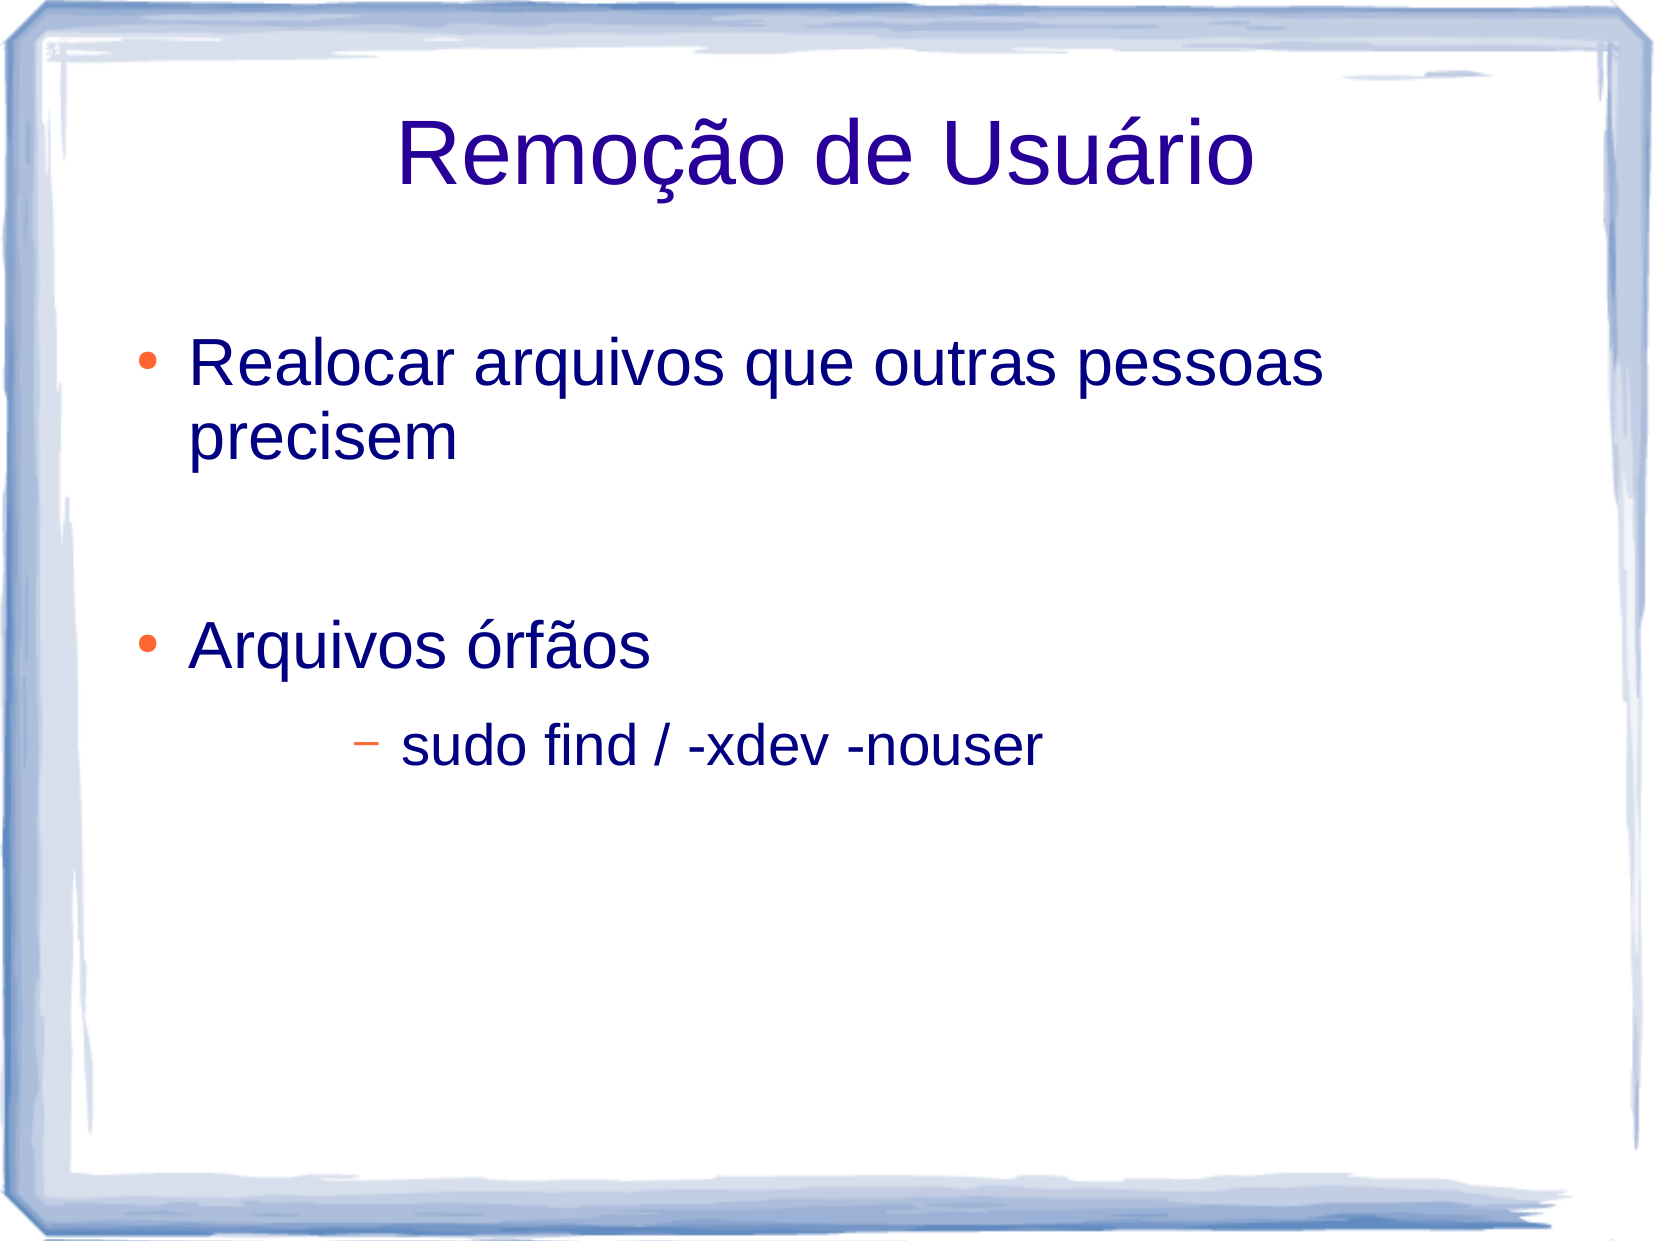

# Remoção de Usuário
Realocar arquivos que outras pessoas precisem
Arquivos órfãos
sudo find / -xdev -nouser